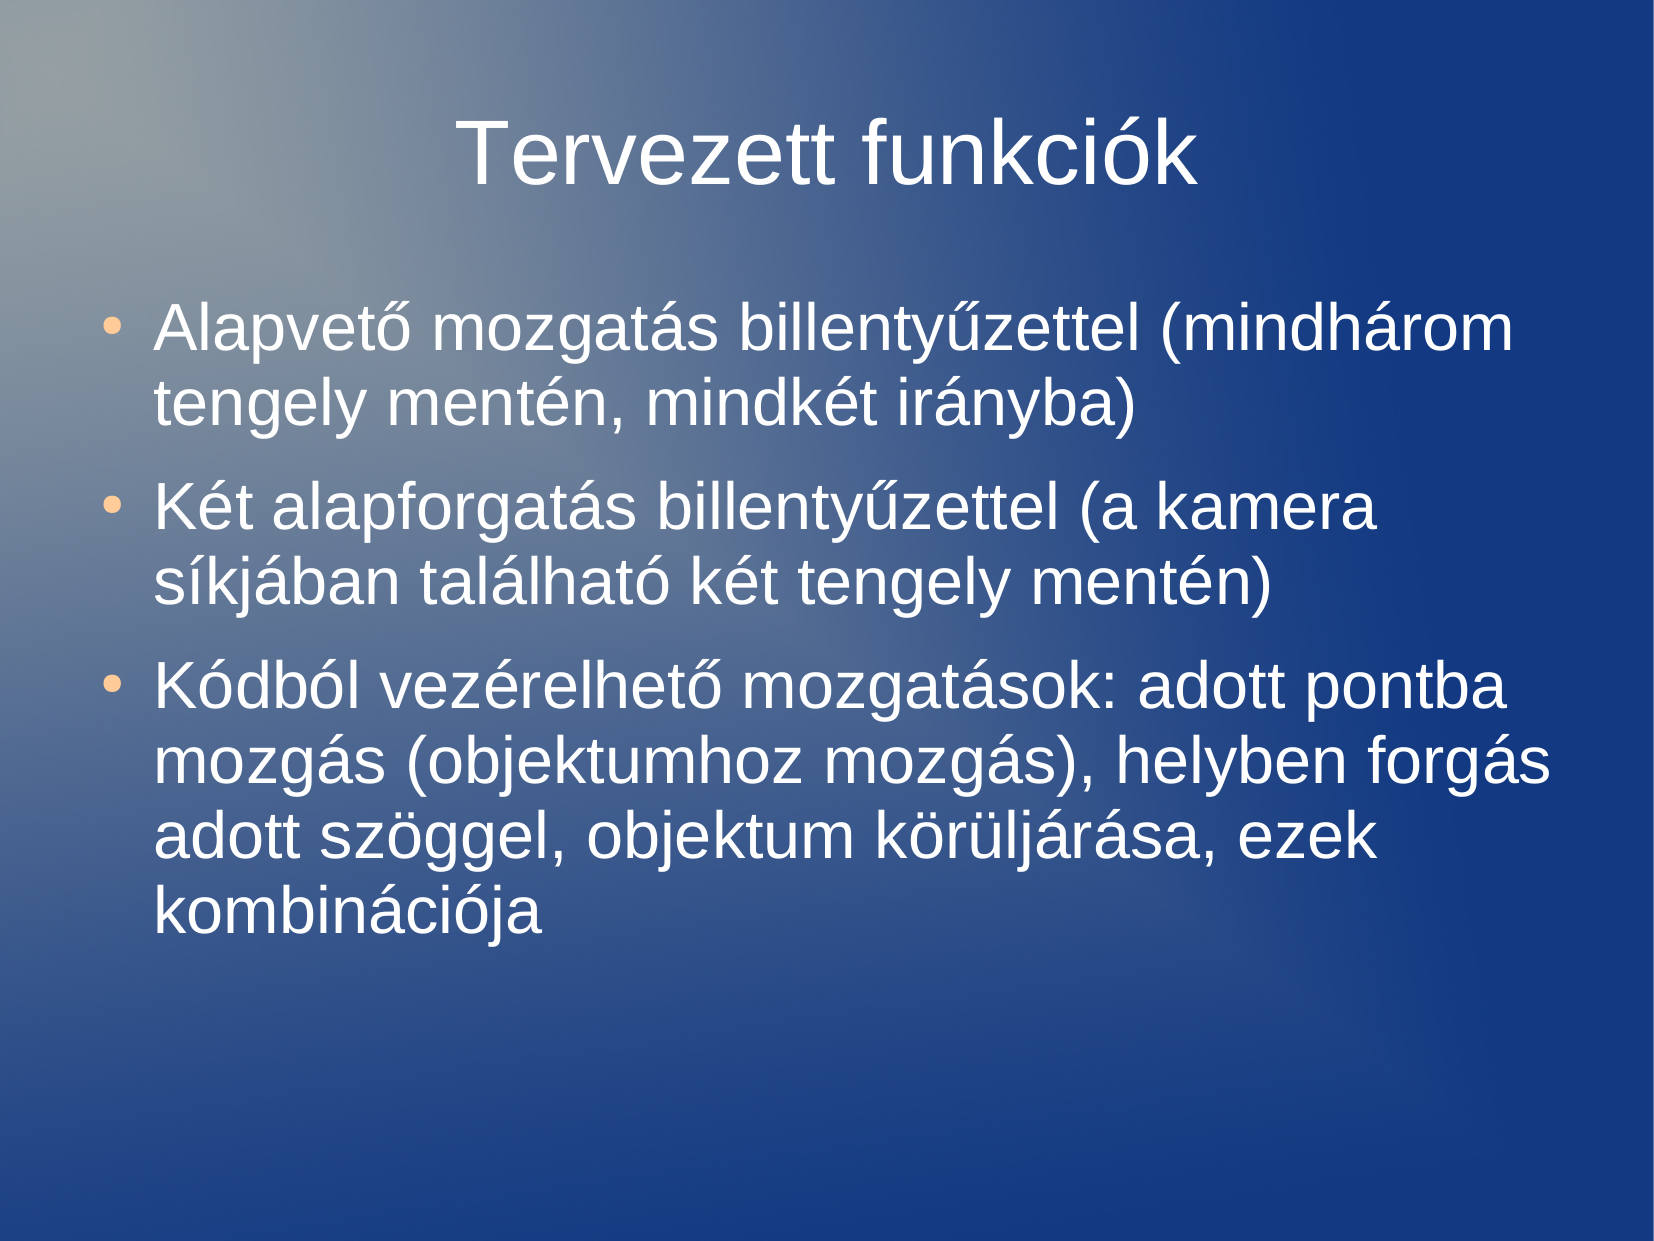

# Tervezett funkciók
Alapvető mozgatás billentyűzettel (mindhárom tengely mentén, mindkét irányba)
Két alapforgatás billentyűzettel (a kamera síkjában található két tengely mentén)
Kódból vezérelhető mozgatások: adott pontba mozgás (objektumhoz mozgás), helyben forgás adott szöggel, objektum körüljárása, ezek kombinációja